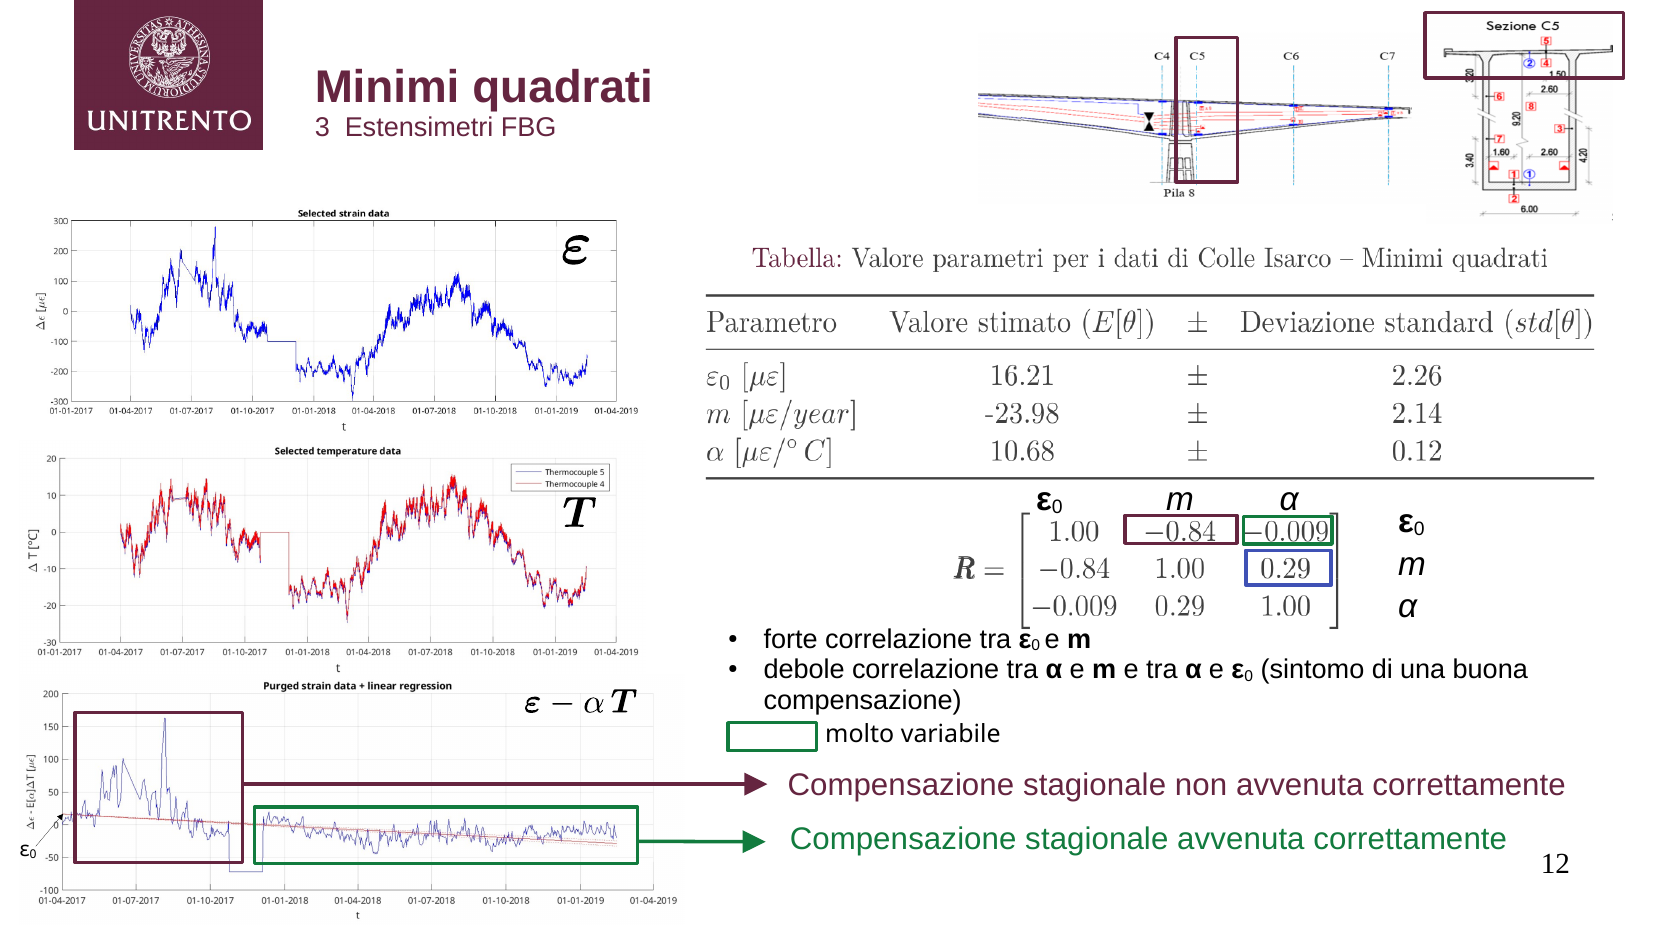

Minimi quadrati
3 Estensimetri FBG
 ε0	 m	 α
ε0
m
α
forte correlazione tra ε0 e m
debole correlazione tra α e m e tra α e ε0 (sintomo di una buona compensazione)
molto variabile
Compensazione stagionale non avvenuta correttamente
Compensazione stagionale avvenuta correttamente
ε0
12